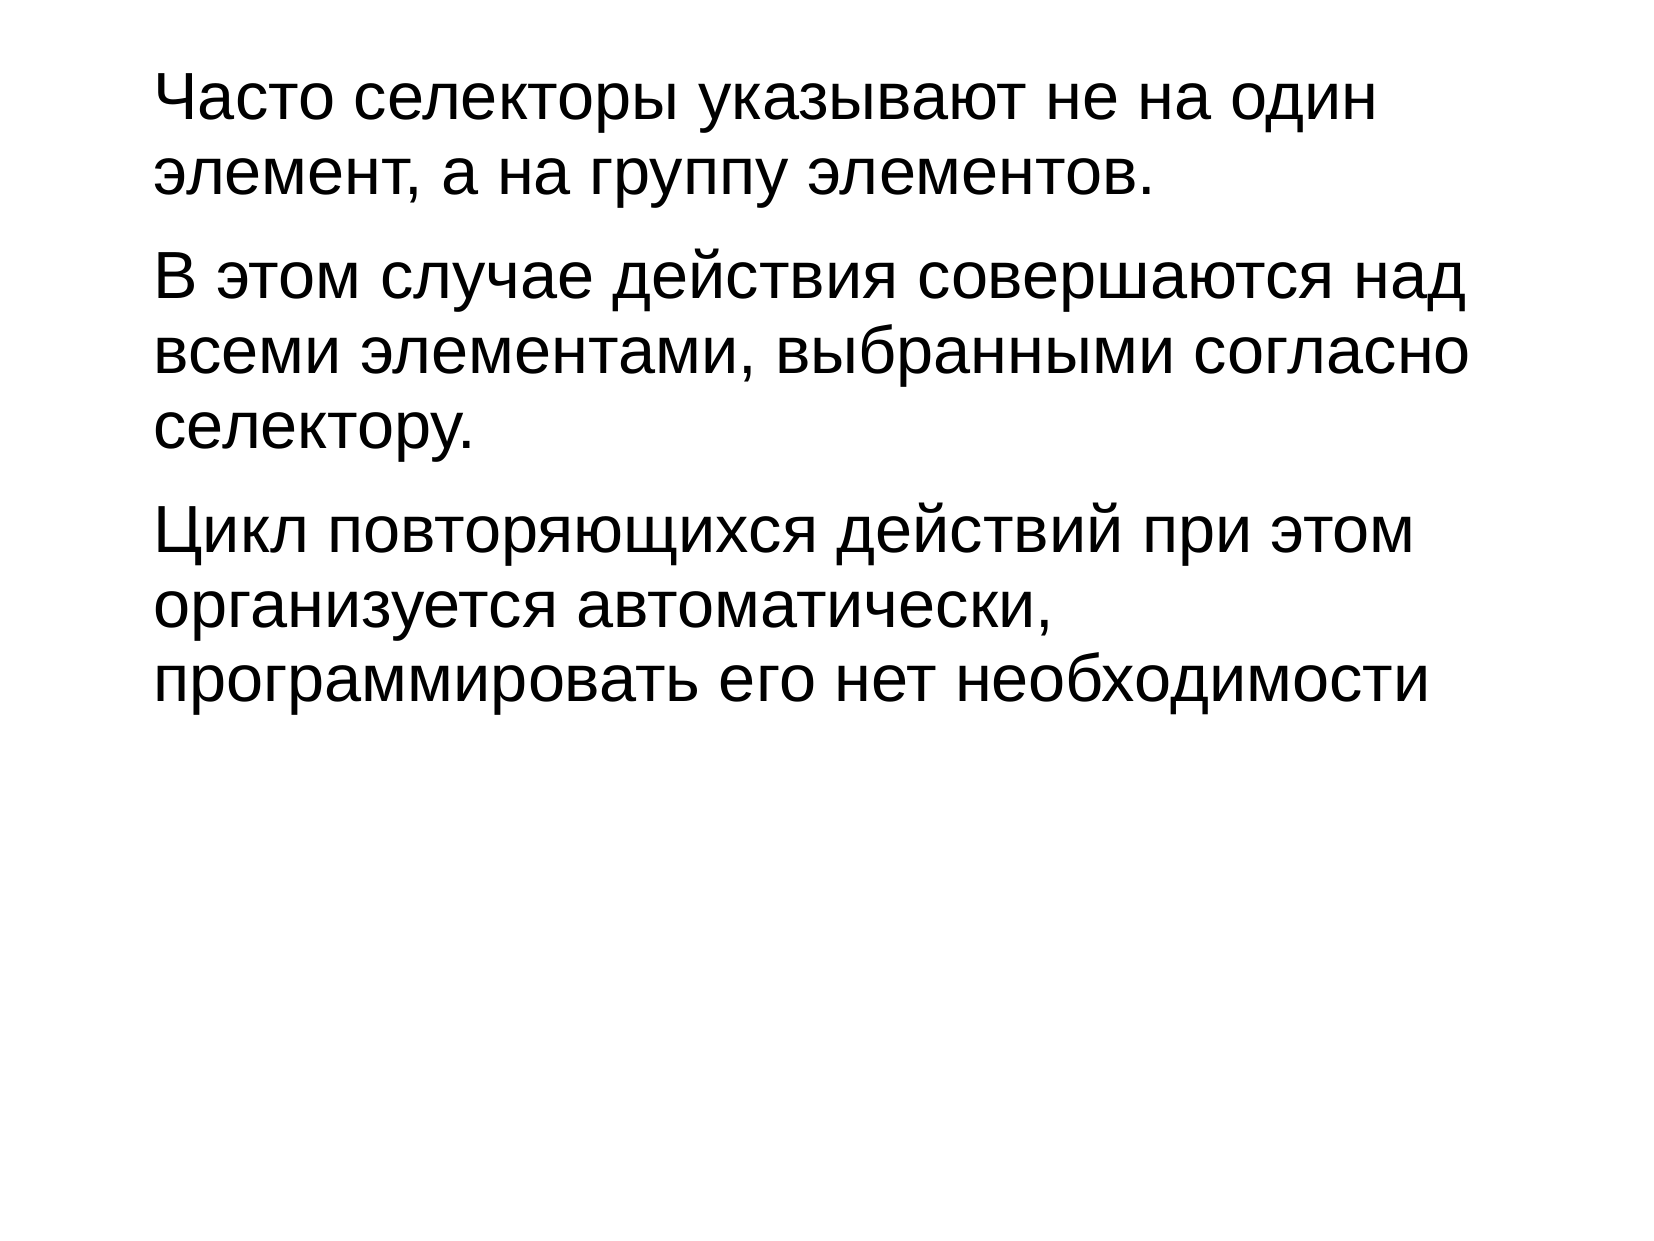

# Часто селекторы указывают не на один элемент, а на группу элементов.
В этом случае действия совершаются над всеми элементами, выбранными согласно селектору.
Цикл повторяющихся действий при этом организуется автоматически, программировать его нет необходимости